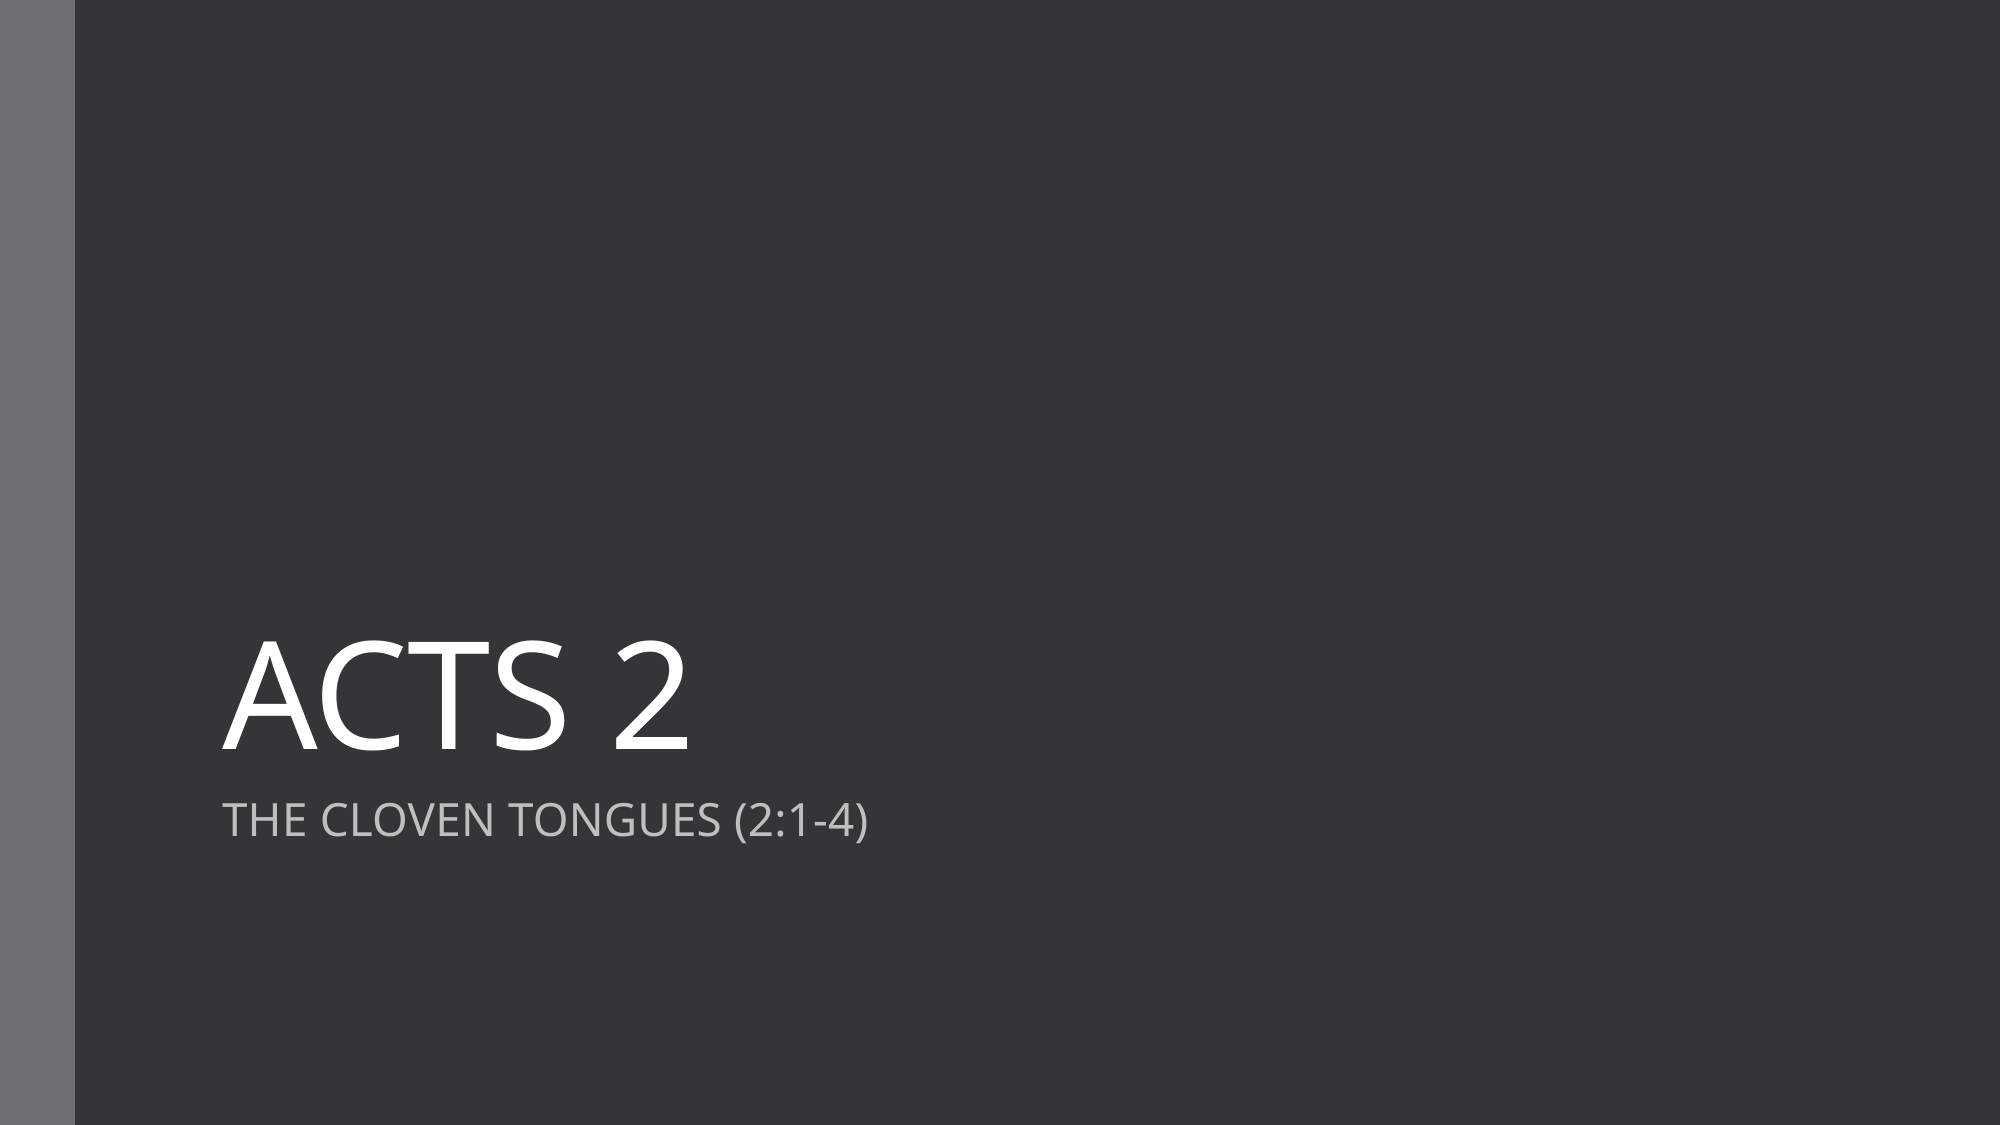

# ACTS 2
THE CLOVEN TONGUES (2:1-4)